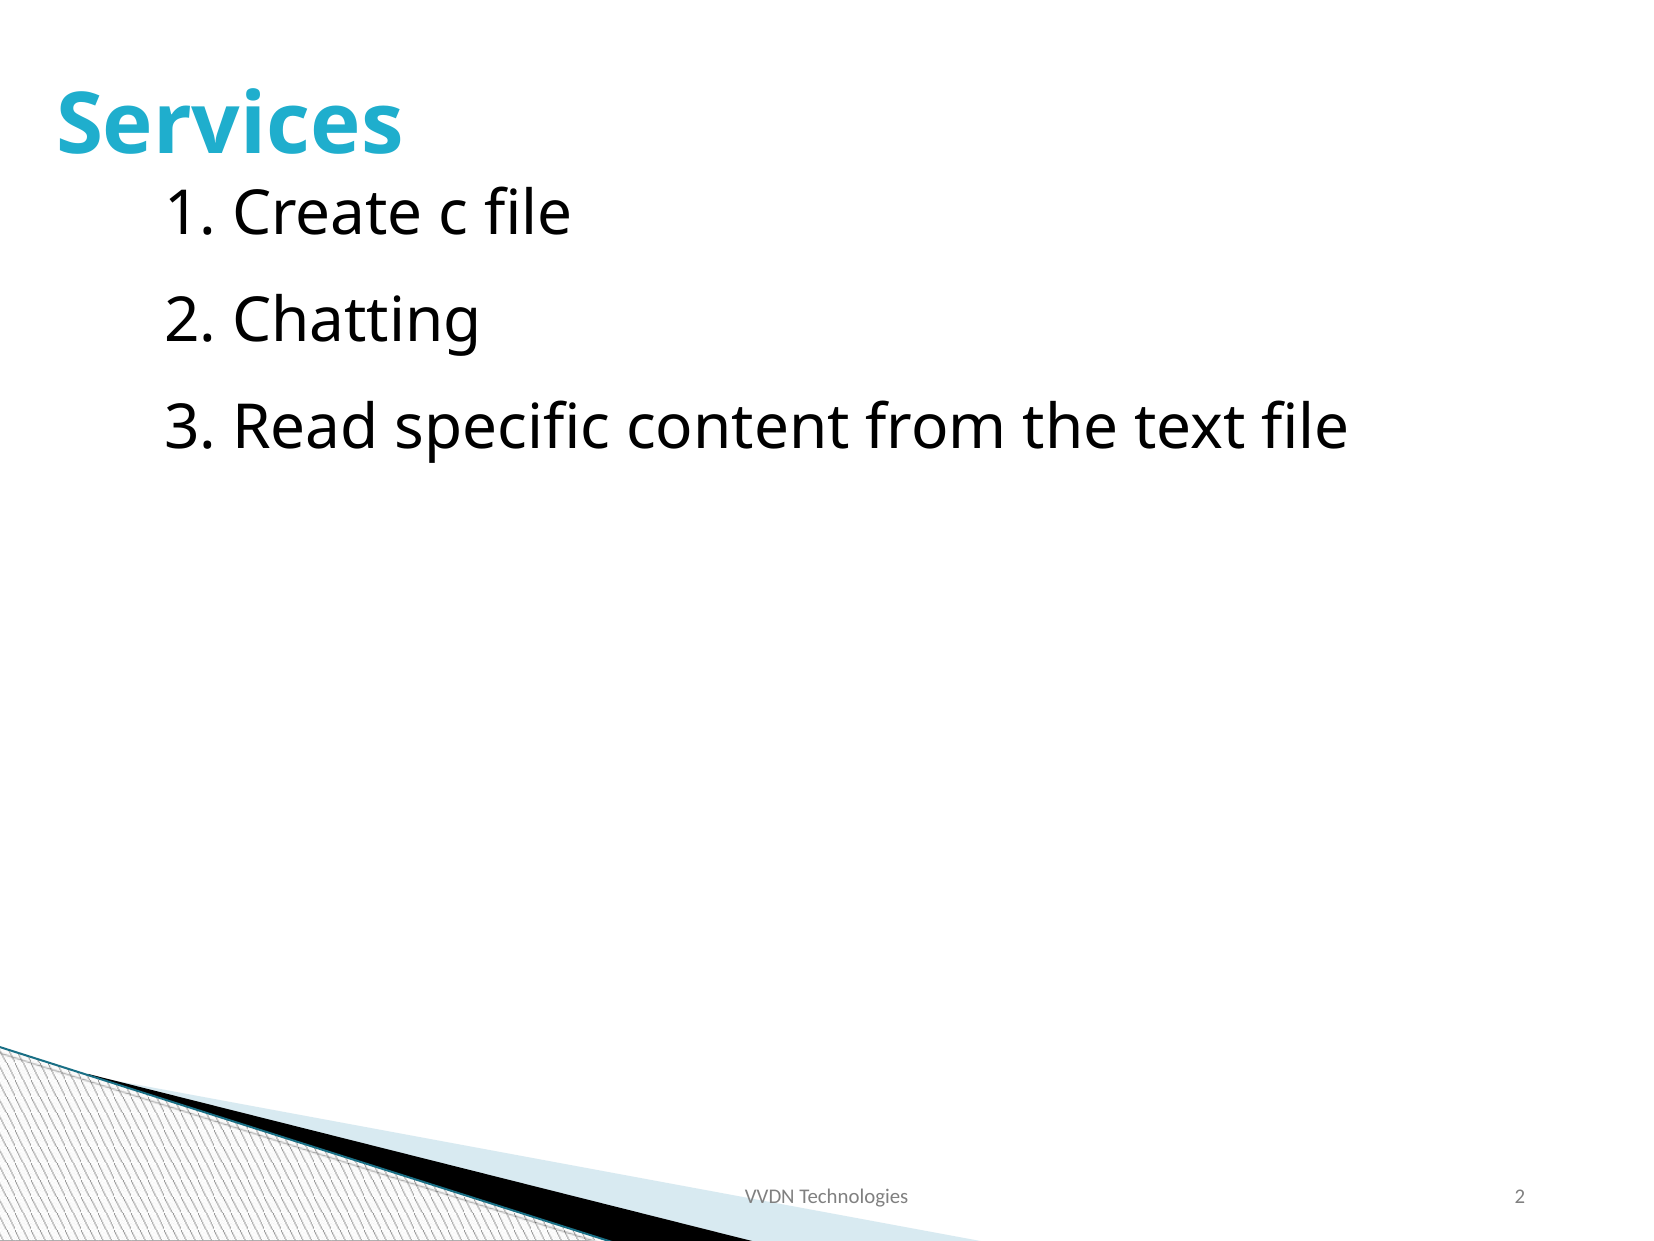

Services
# 1. Create c file
2. Chatting
3. Read specific content from the text file
VVDN Technologies